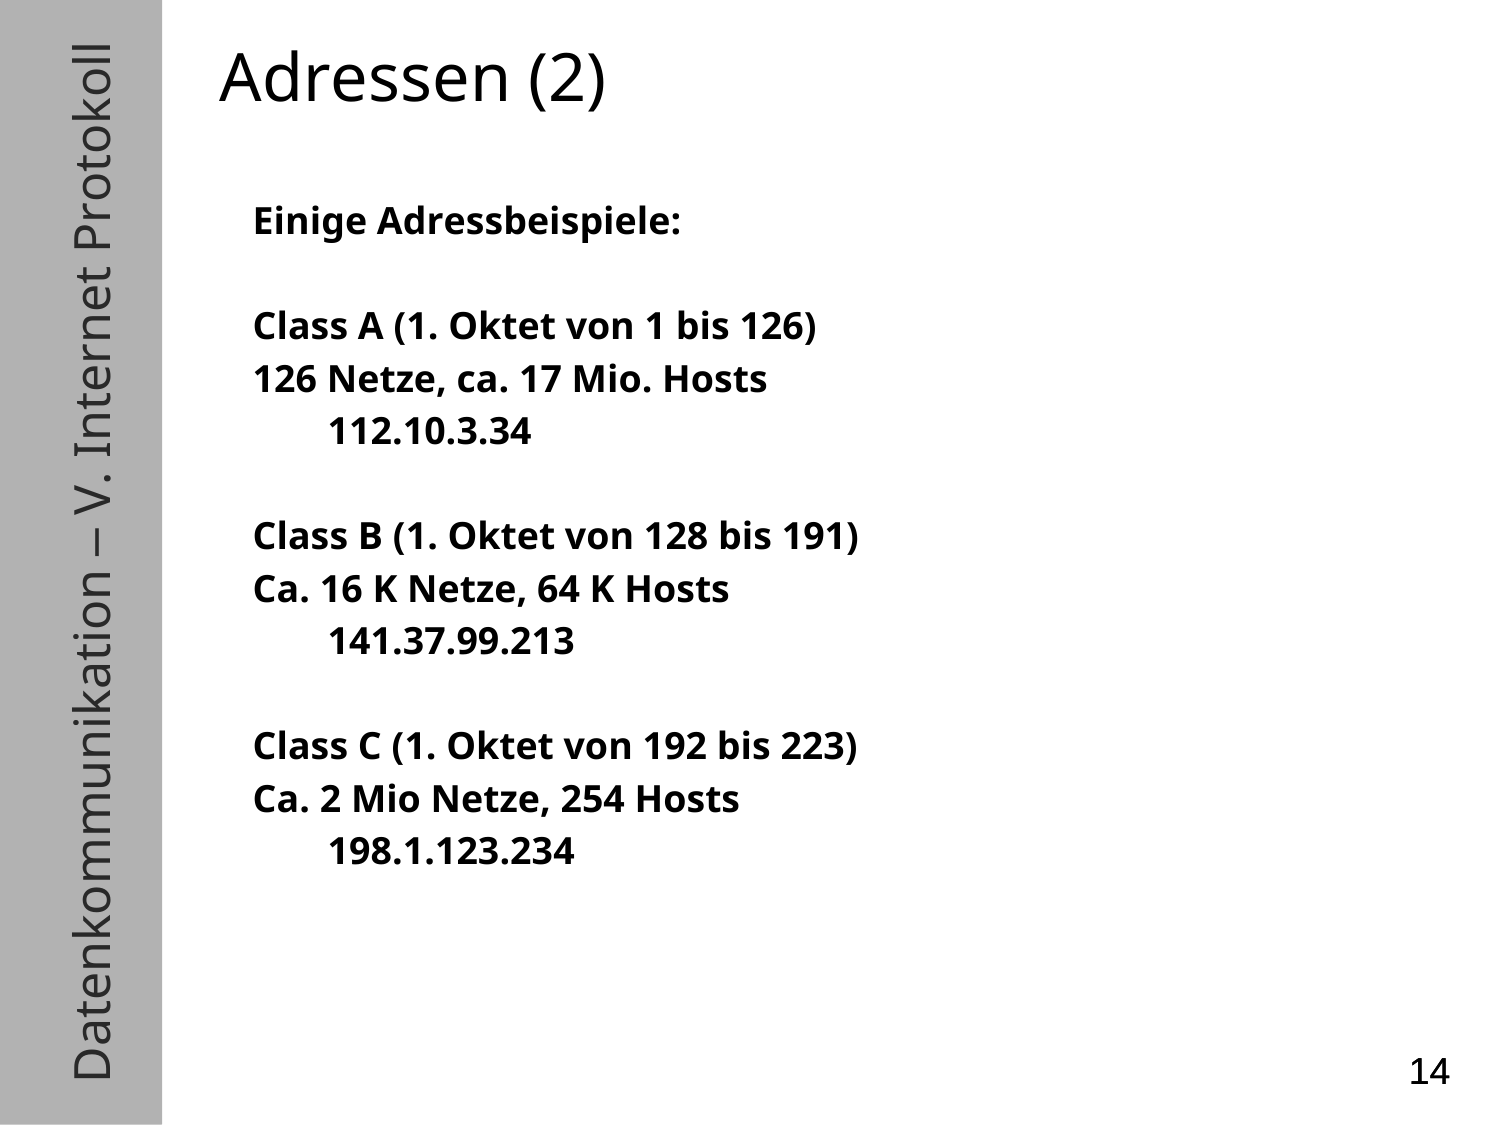

Adressen (2)
Einige Adressbeispiele:
Class A (1. Oktet von 1 bis 126)
126 Netze, ca. 17 Mio. Hosts
	112.10.3.34
Class B (1. Oktet von 128 bis 191)
Ca. 16 K Netze, 64 K Hosts
	141.37.99.213
Class C (1. Oktet von 192 bis 223)
Ca. 2 Mio Netze, 254 Hosts
	198.1.123.234
Datenkommunikation – V. Internet Protokoll